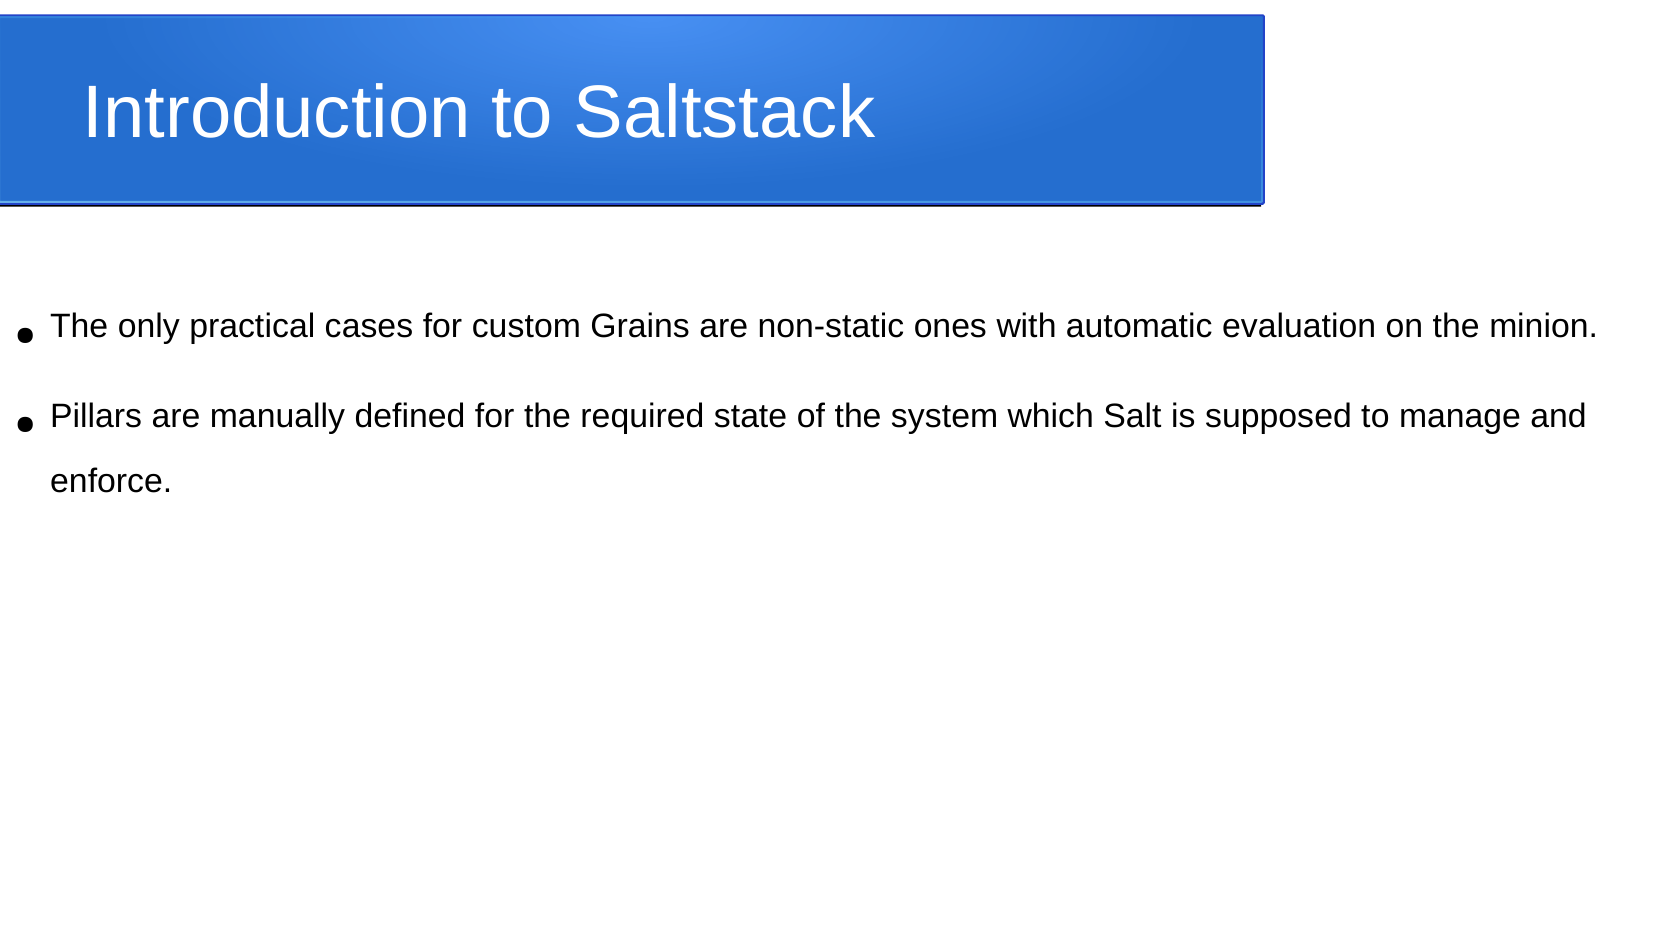

# Introduction to Saltstack
The only practical cases for custom Grains are non-static ones with automatic evaluation on the minion.
Pillars are manually defined for the required state of the system which Salt is supposed to manage and enforce.